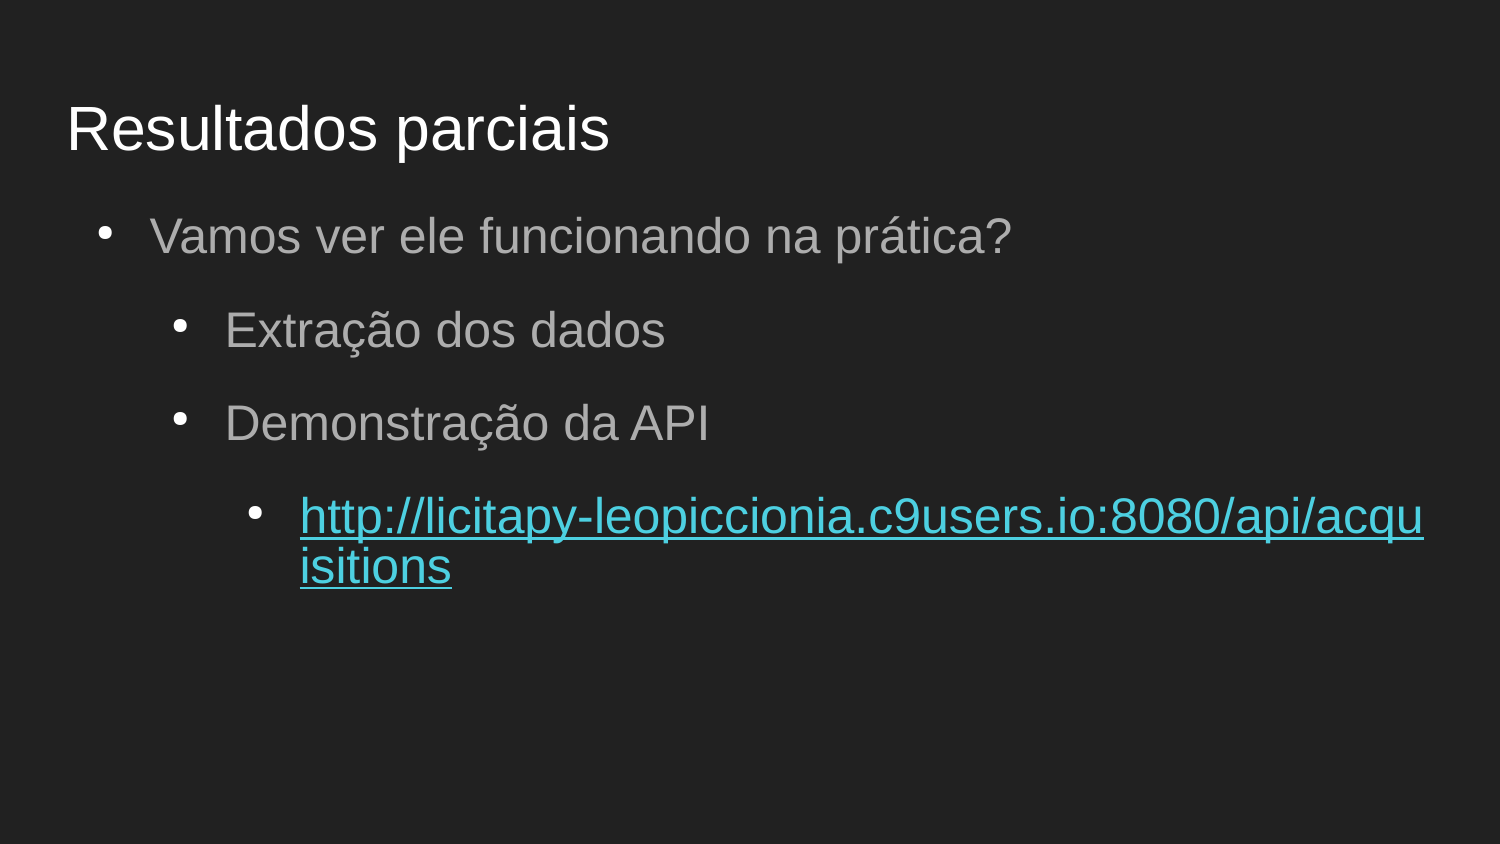

# Resultados parciais
Vamos ver ele funcionando na prática?
Extração dos dados
Demonstração da API
http://licitapy-leopiccionia.c9users.io:8080/api/acquisitions